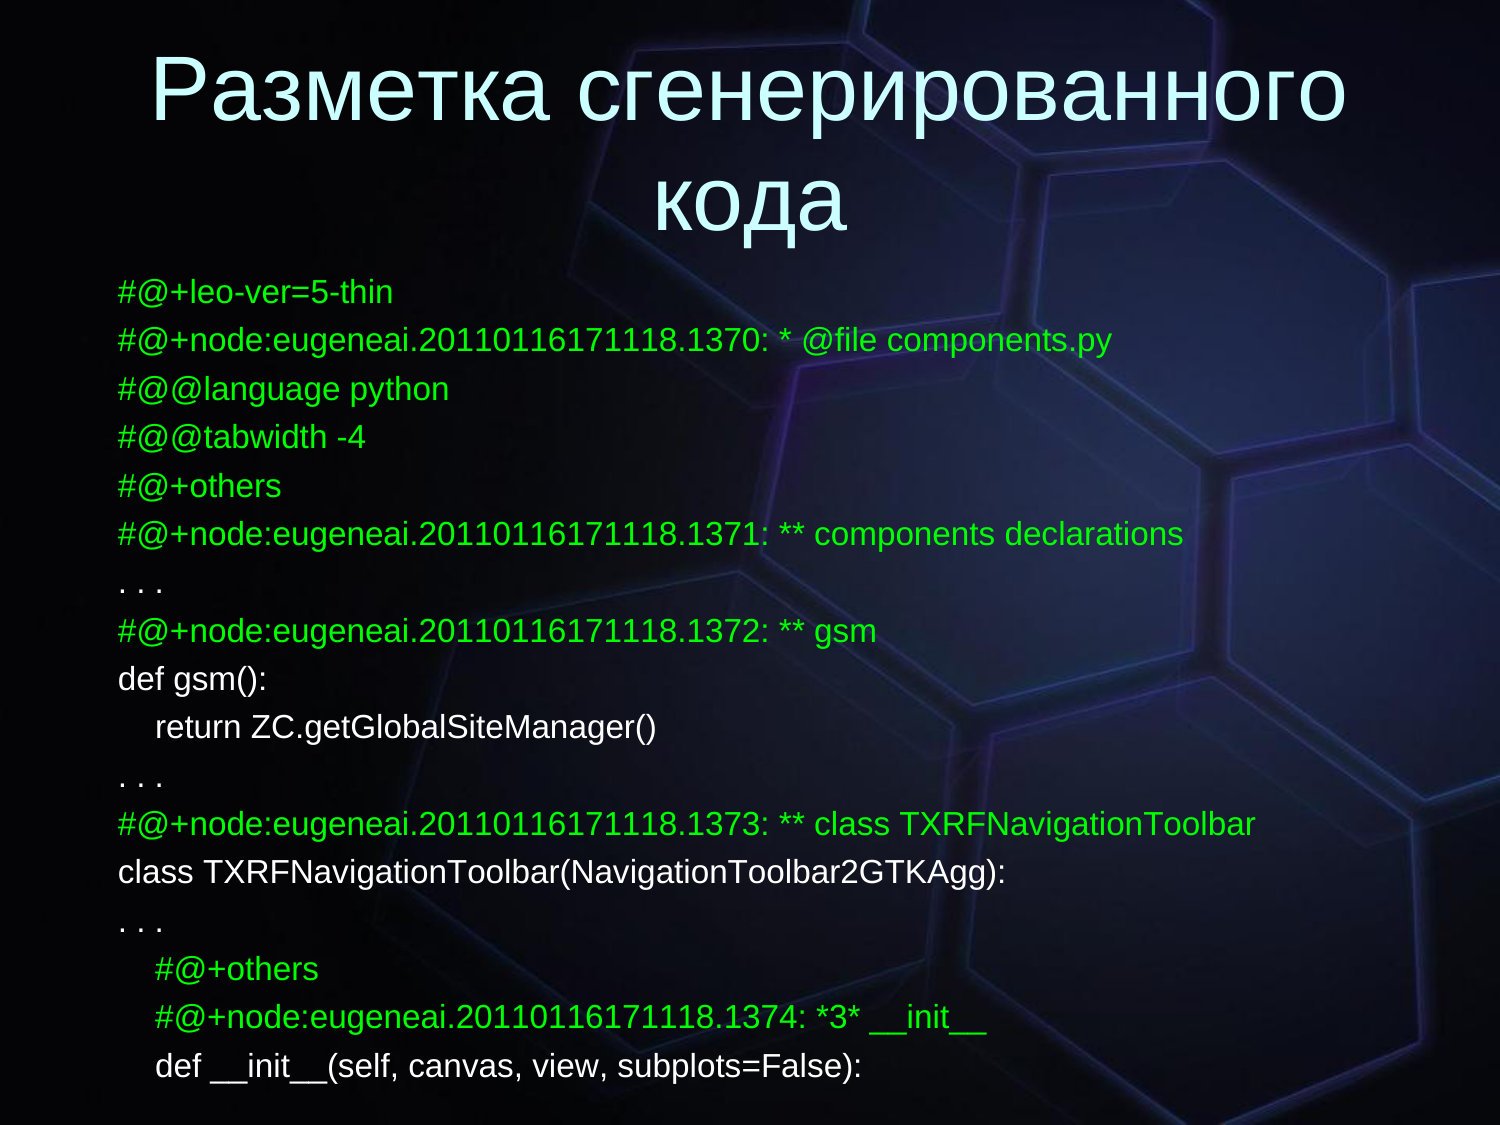

# Разметка сгенерированного кода
#@+leo-ver=5-thin
#@+node:eugeneai.20110116171118.1370: * @file components.py
#@@language python
#@@tabwidth -4
#@+others
#@+node:eugeneai.20110116171118.1371: ** components declarations
. . .
#@+node:eugeneai.20110116171118.1372: ** gsm
def gsm():
 return ZC.getGlobalSiteManager()
. . .
#@+node:eugeneai.20110116171118.1373: ** class TXRFNavigationToolbar
class TXRFNavigationToolbar(NavigationToolbar2GTKAgg):
. . .
 #@+others
 #@+node:eugeneai.20110116171118.1374: *3* __init__
 def __init__(self, canvas, view, subplots=False):